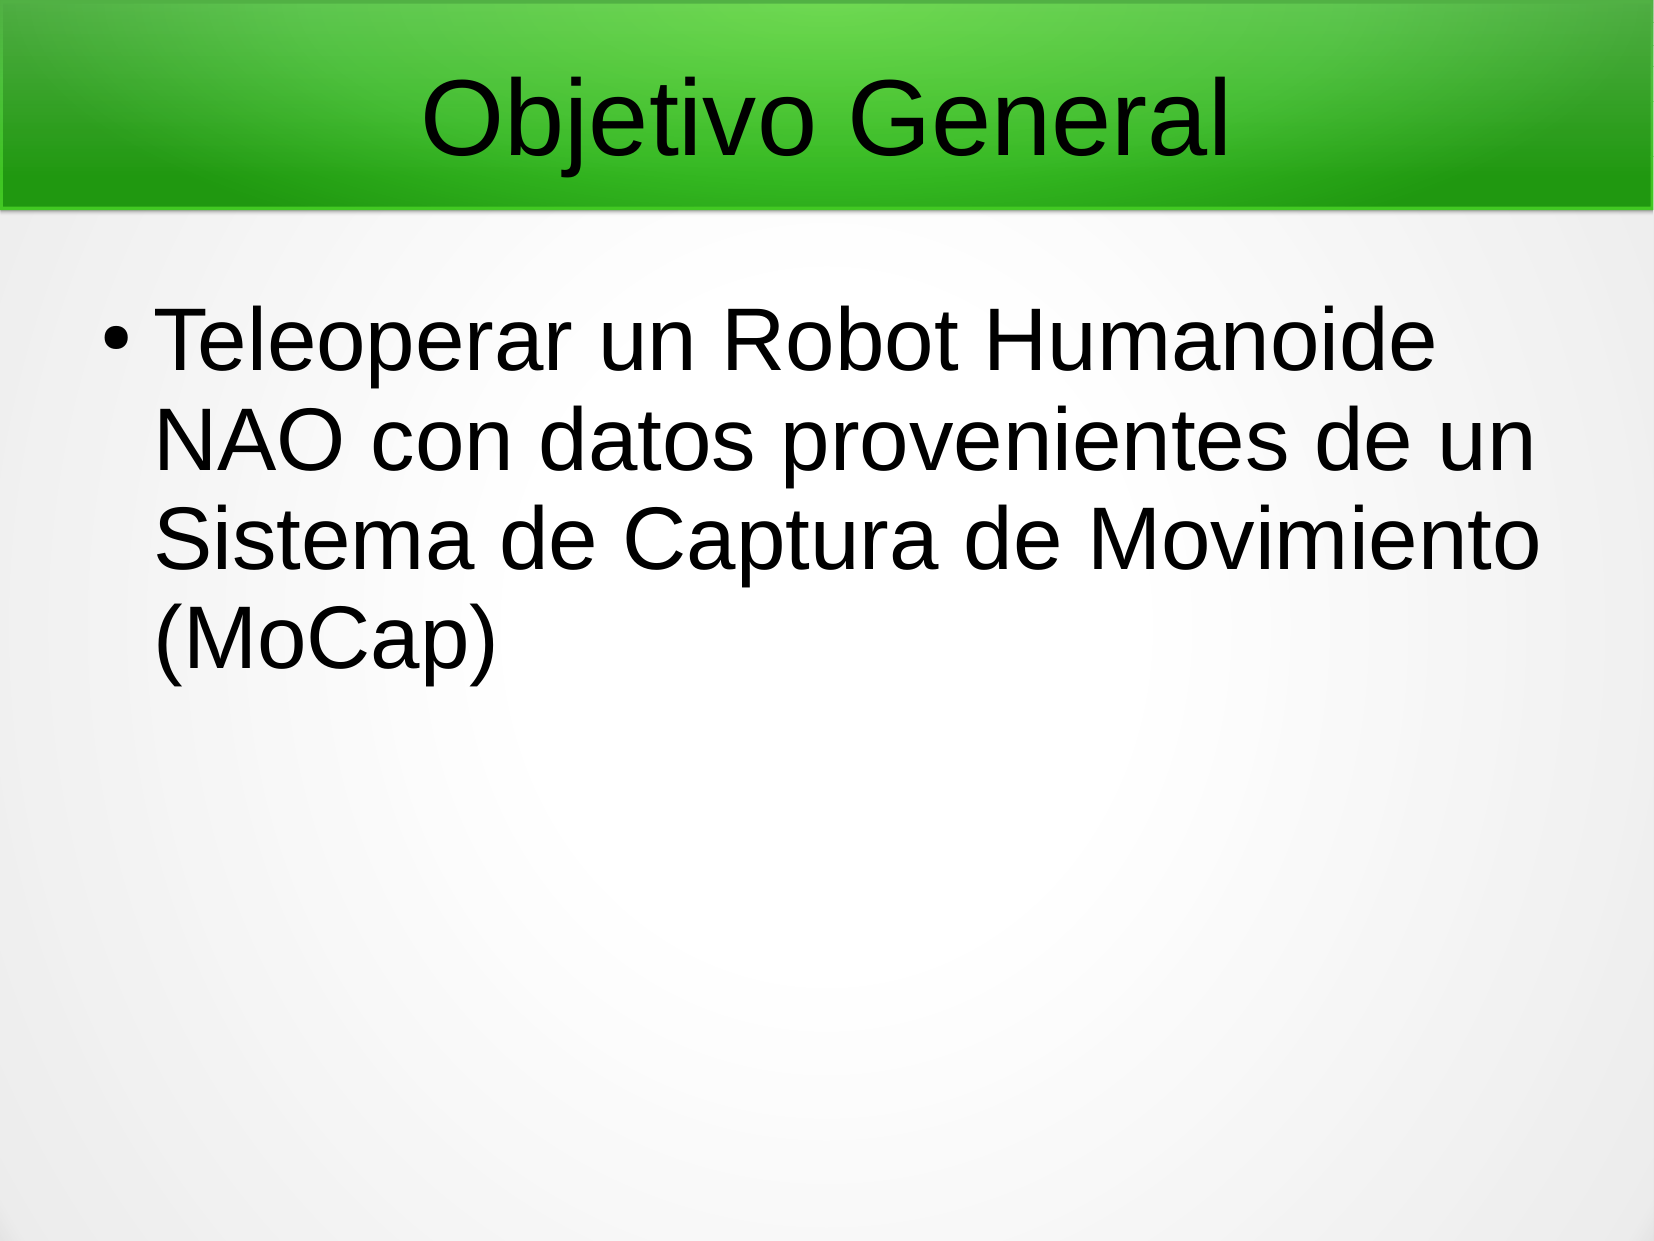

# Objetivo General
Teleoperar un Robot Humanoide NAO con datos provenientes de un Sistema de Captura de Movimiento (MoCap)